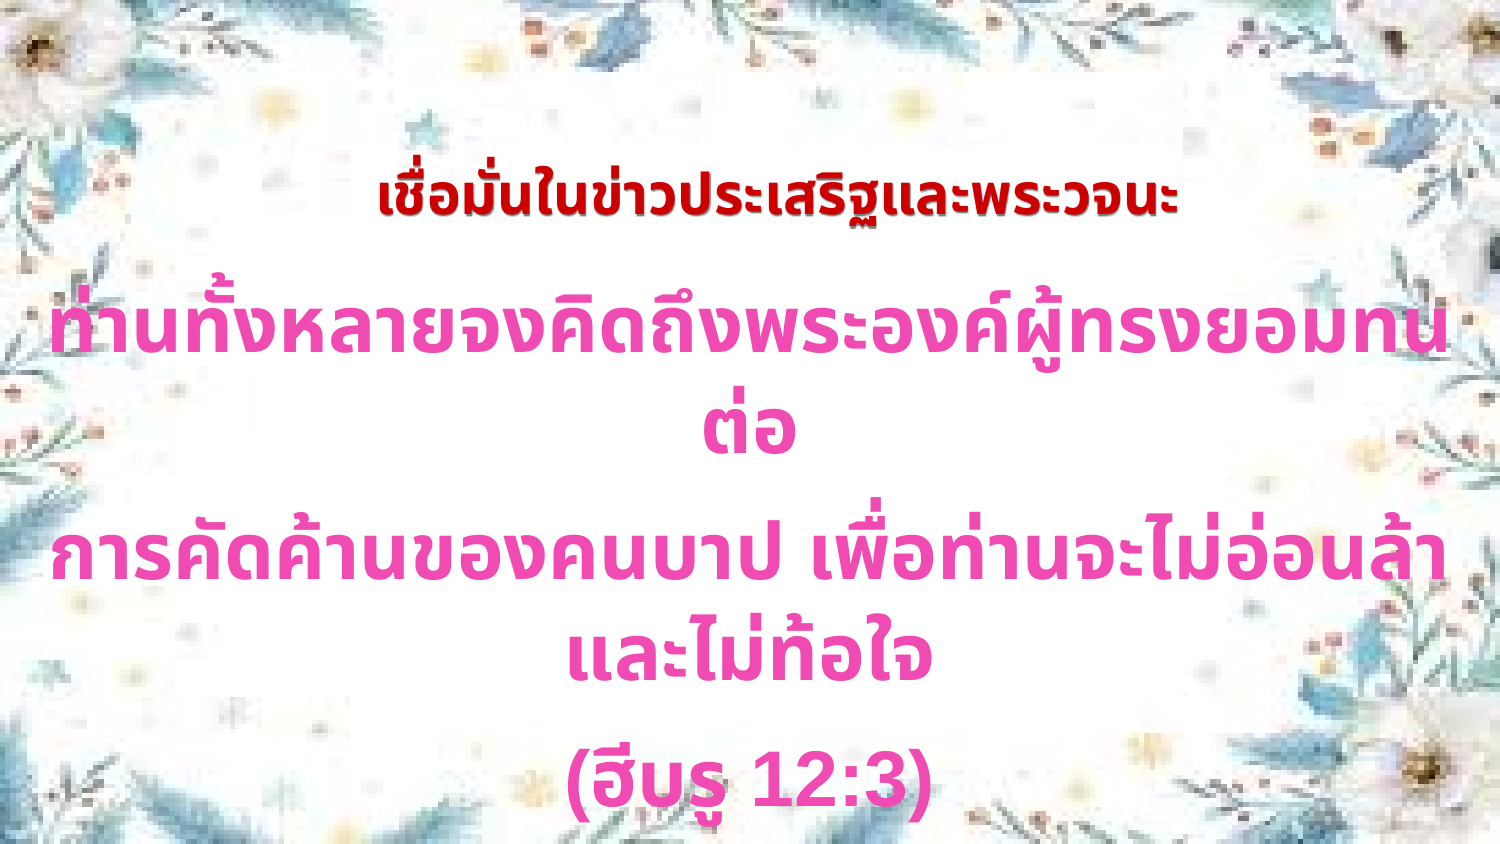

เชื่อมั่นในข่าวประเสริฐและพระวจนะ
# ท่านทั้งหลายจงคิดถึงพระองค์ผู้ทรงยอมทนต่อ
การคัดค้านของคนบาป เพื่อท่านจะไม่อ่อนล้าและไม่ท้อใจ
(ฮีบรู 12:3)